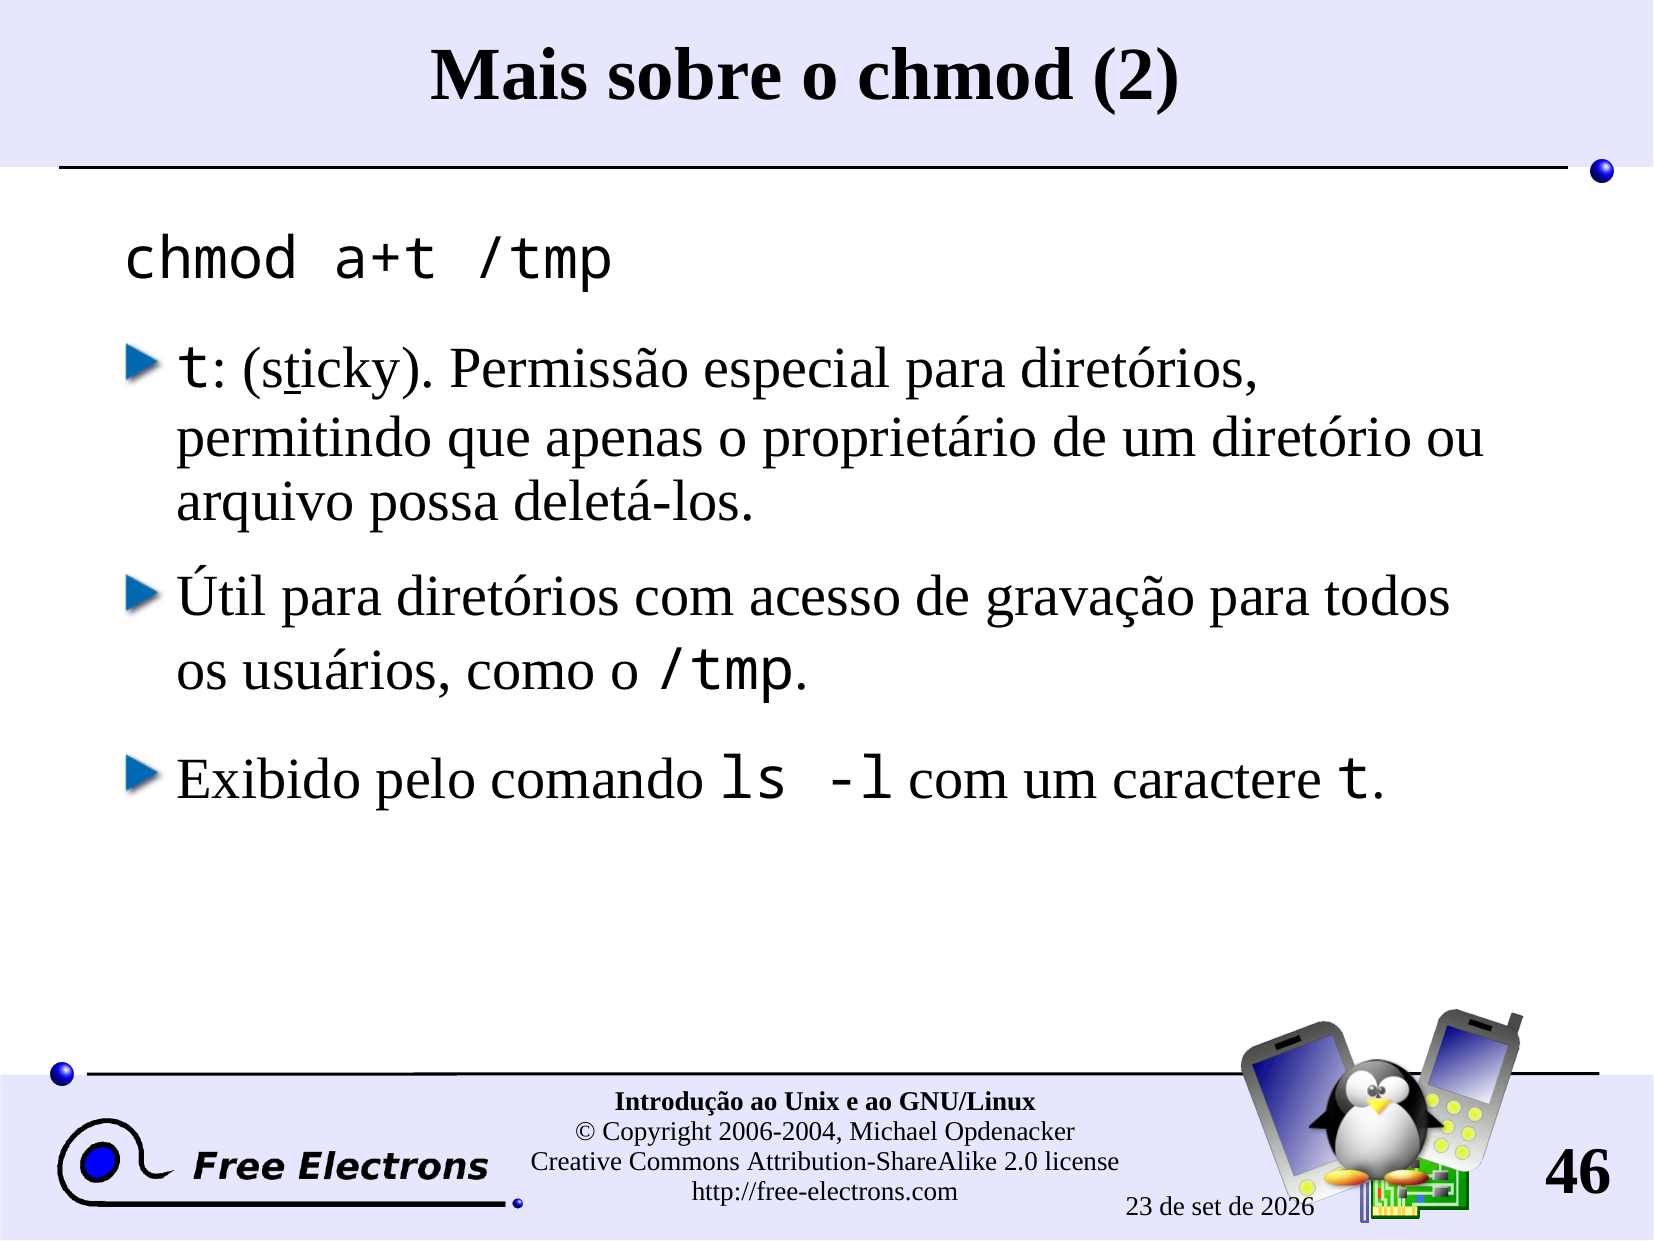

# Mais sobre o chmod (2)
chmod a+t /tmp
t: (sticky). Permissão especial para diretórios, permitindo que apenas o proprietário de um diretório ou arquivo possa deletá-los.
Útil para diretórios com acesso de gravação para todos os usuários, como o /tmp.
Exibido pelo comando ls -l com um caractere t.